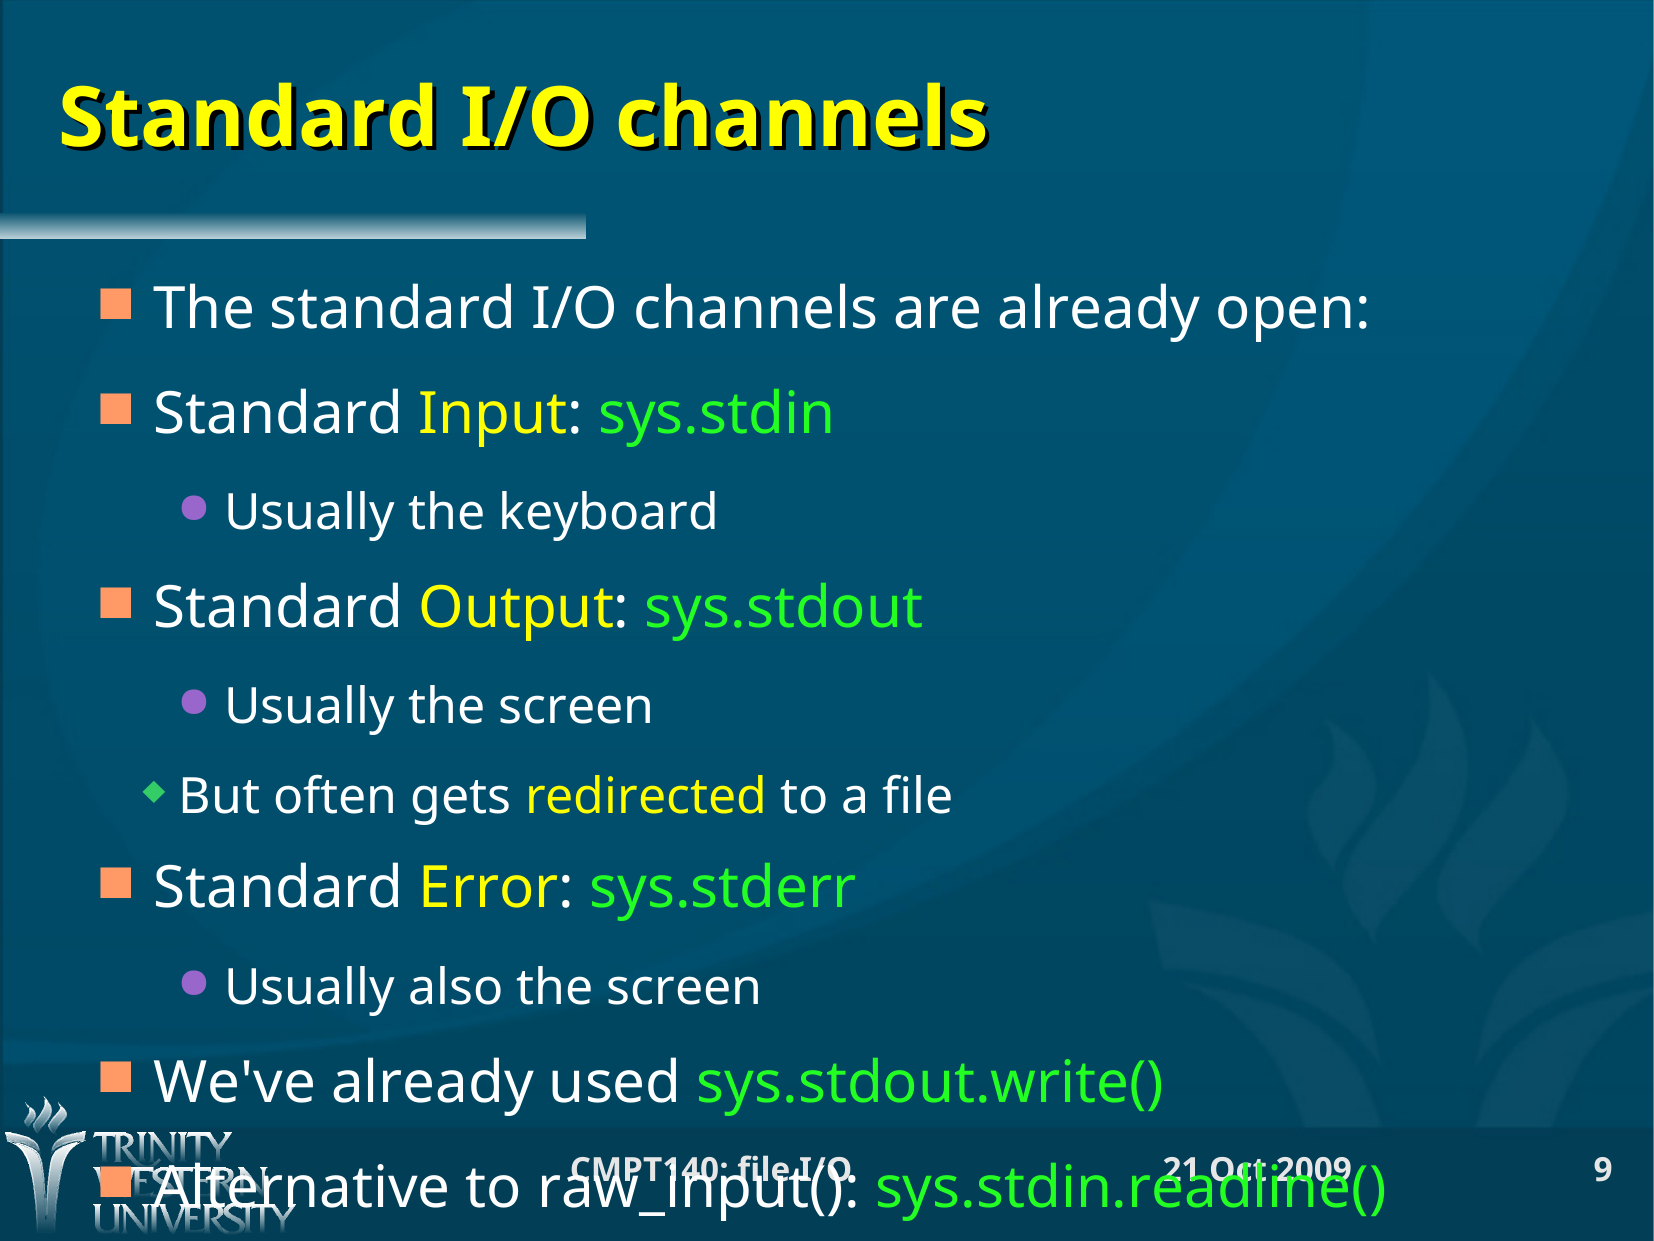

# Standard I/O channels
The standard I/O channels are already open:
Standard Input: sys.stdin
Usually the keyboard
Standard Output: sys.stdout
Usually the screen
But often gets redirected to a file
Standard Error: sys.stderr
Usually also the screen
We've already used sys.stdout.write()
Alternative to raw_input(): sys.stdin.readline()
CMPT140: file I/O
21 Oct 2009
9